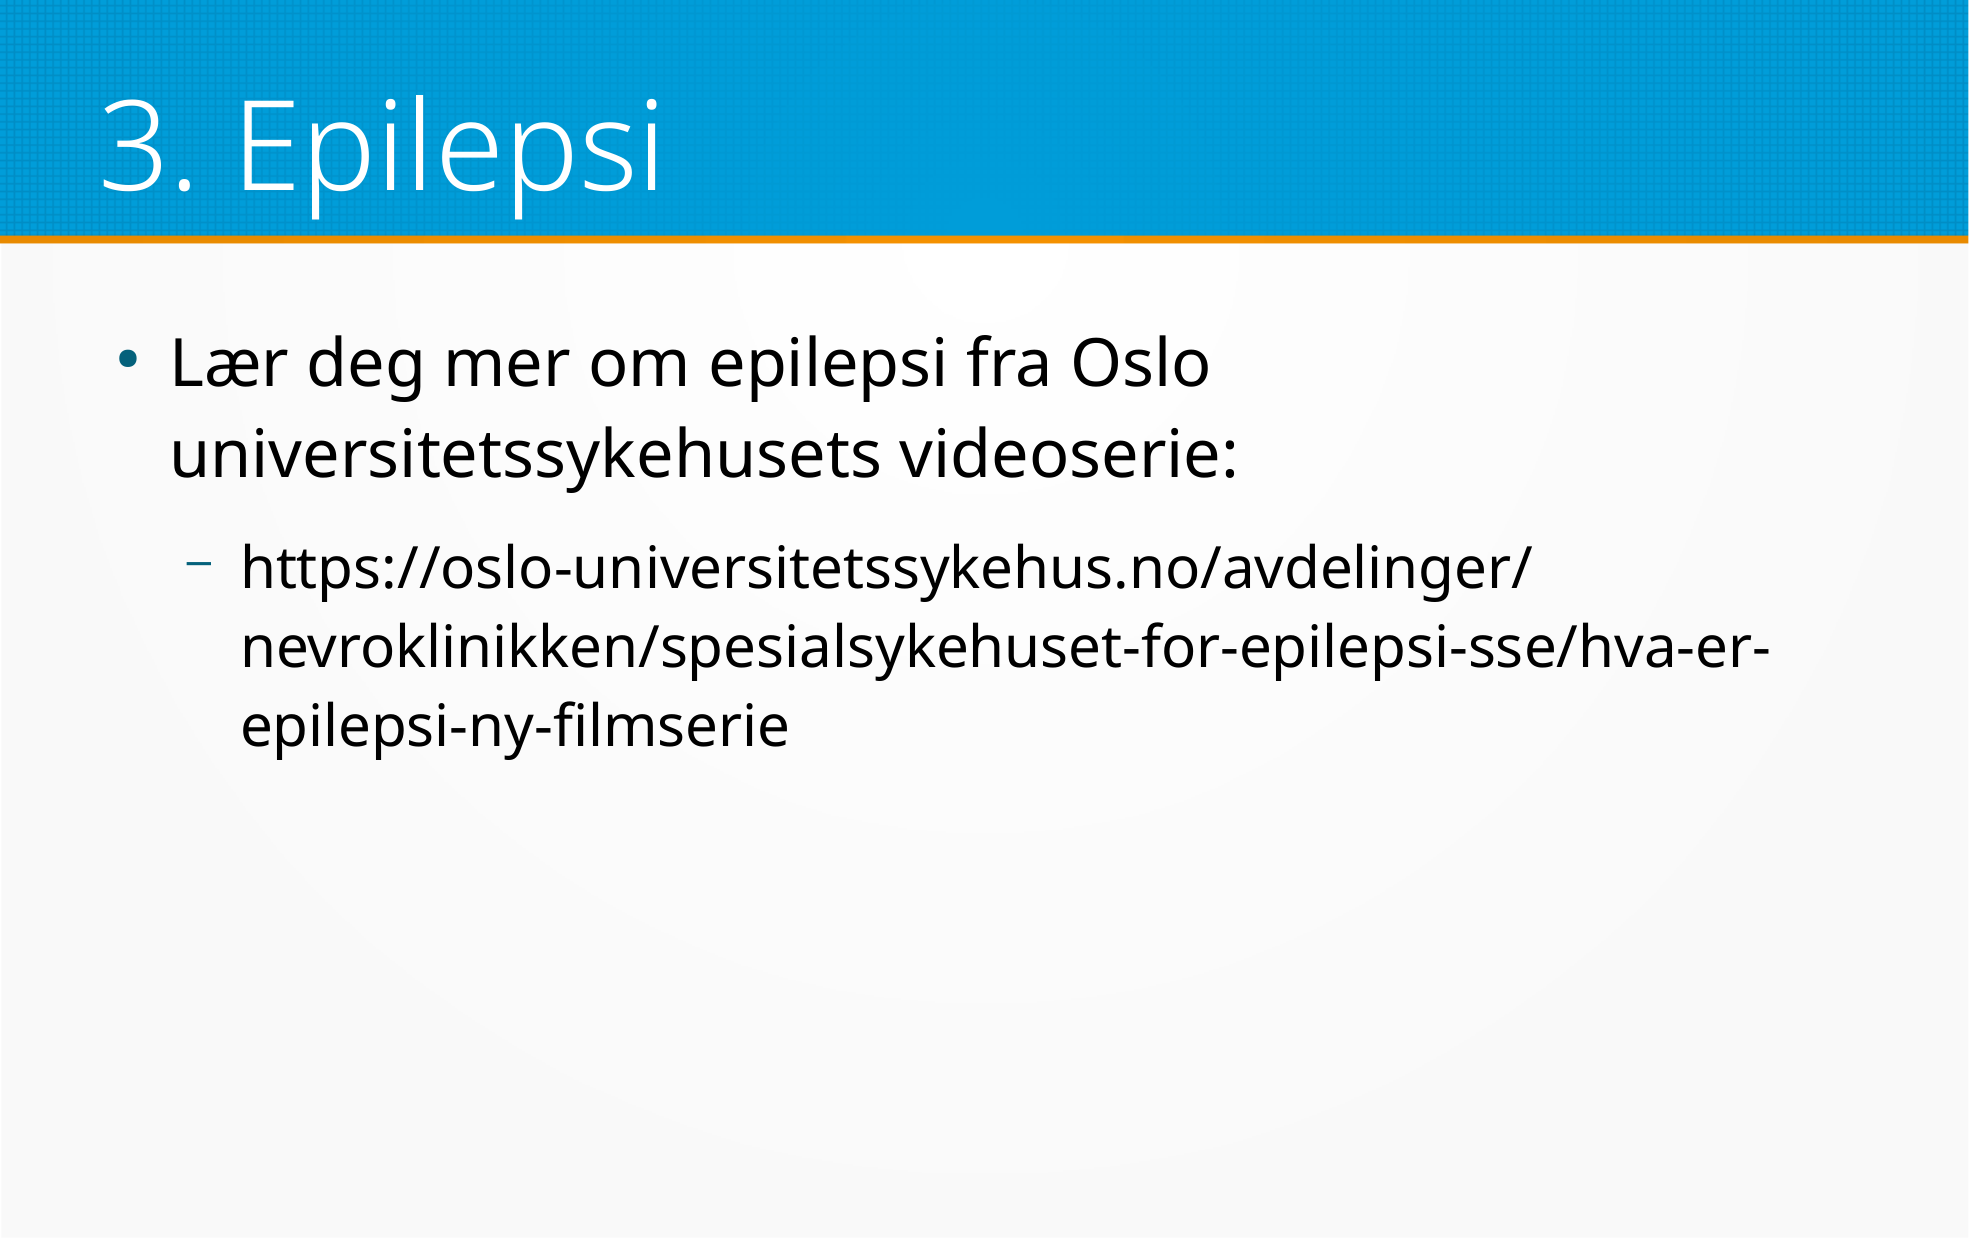

# 3. Epilepsi
Lær deg mer om epilepsi fra Oslo universitetssykehusets videoserie:
https://oslo-universitetssykehus.no/avdelinger/nevroklinikken/spesialsykehuset-for-epilepsi-sse/hva-er-epilepsi-ny-filmserie